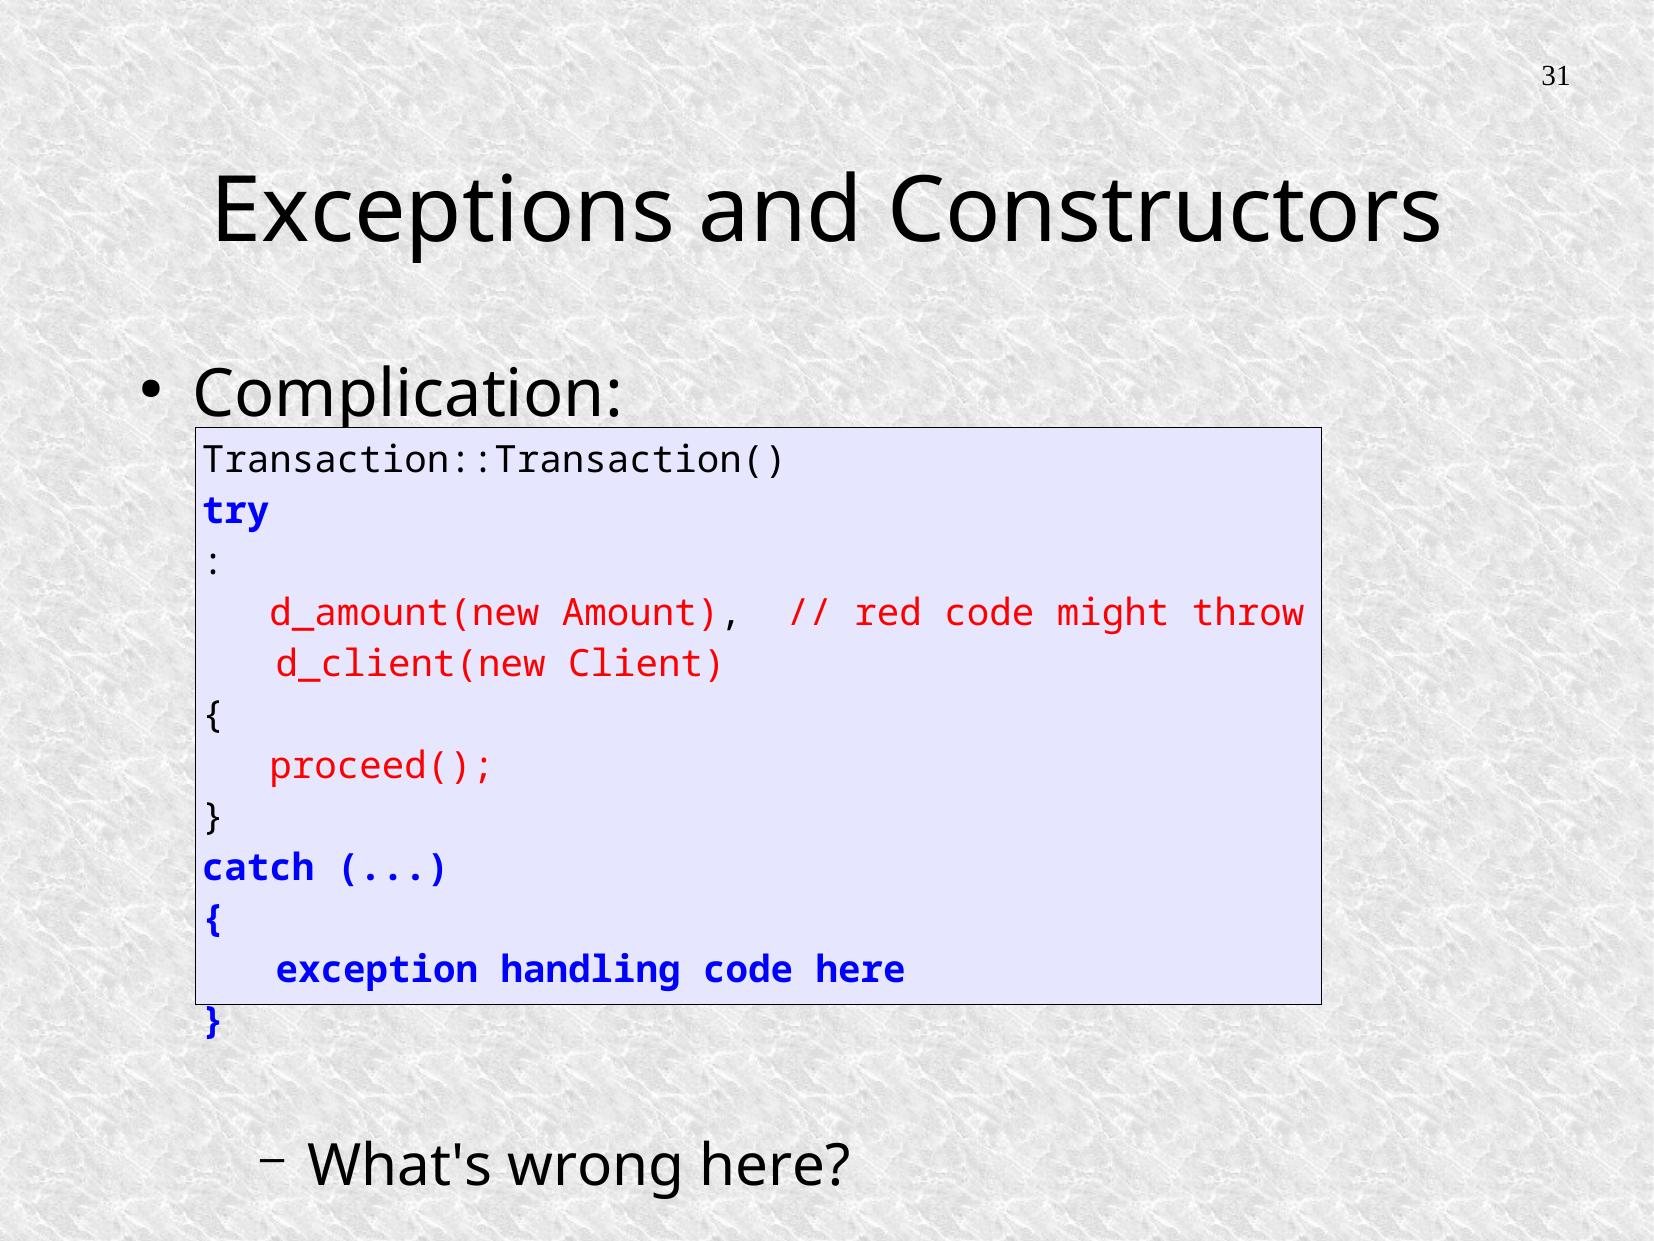

31
# Exceptions and Constructors
Complication:
What's wrong here?
Transaction::Transaction()
try
:
 d_amount(new Amount), // red code might throw
	d_client(new Client)
{
 proceed();
}
catch (...)
{
	exception handling code here
}